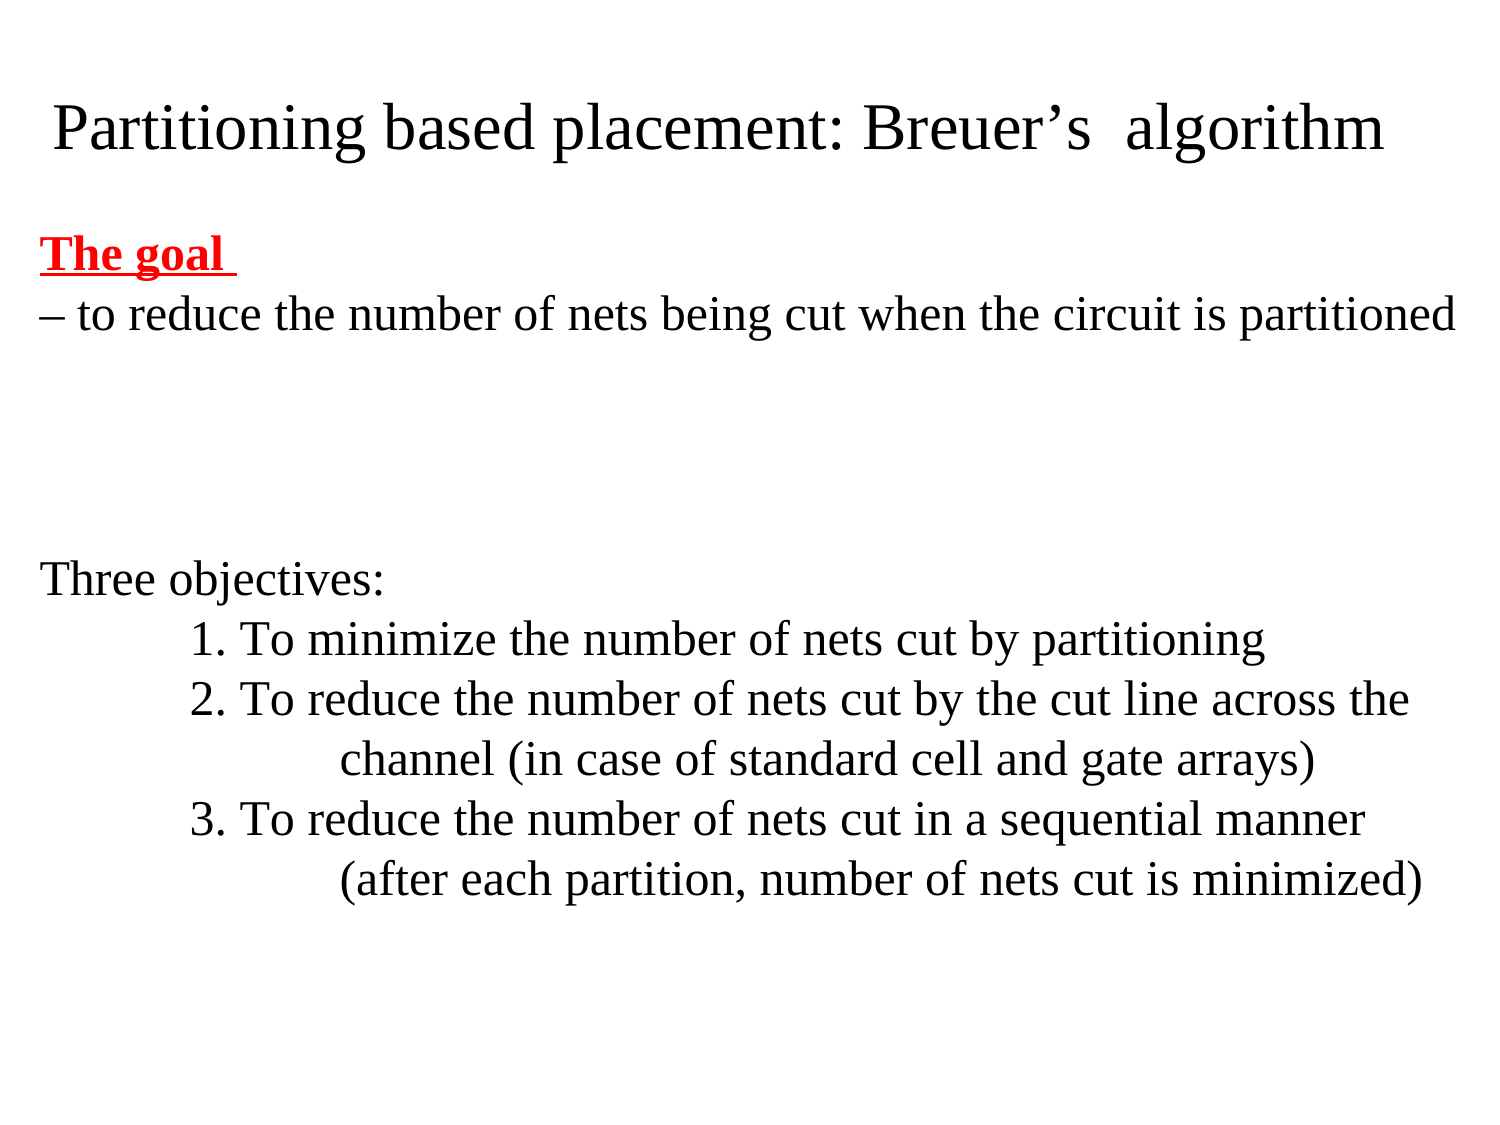

Partitioning based placement: Breuer’s algorithm
The goal
– to reduce the number of nets being cut when the circuit is partitioned
Three objectives:
	1. To minimize the number of nets cut by partitioning
	2. To reduce the number of nets cut by the cut line across the 		channel (in case of standard cell and gate arrays)
	3. To reduce the number of nets cut in a sequential manner 			(after each partition, number of nets cut is minimized)